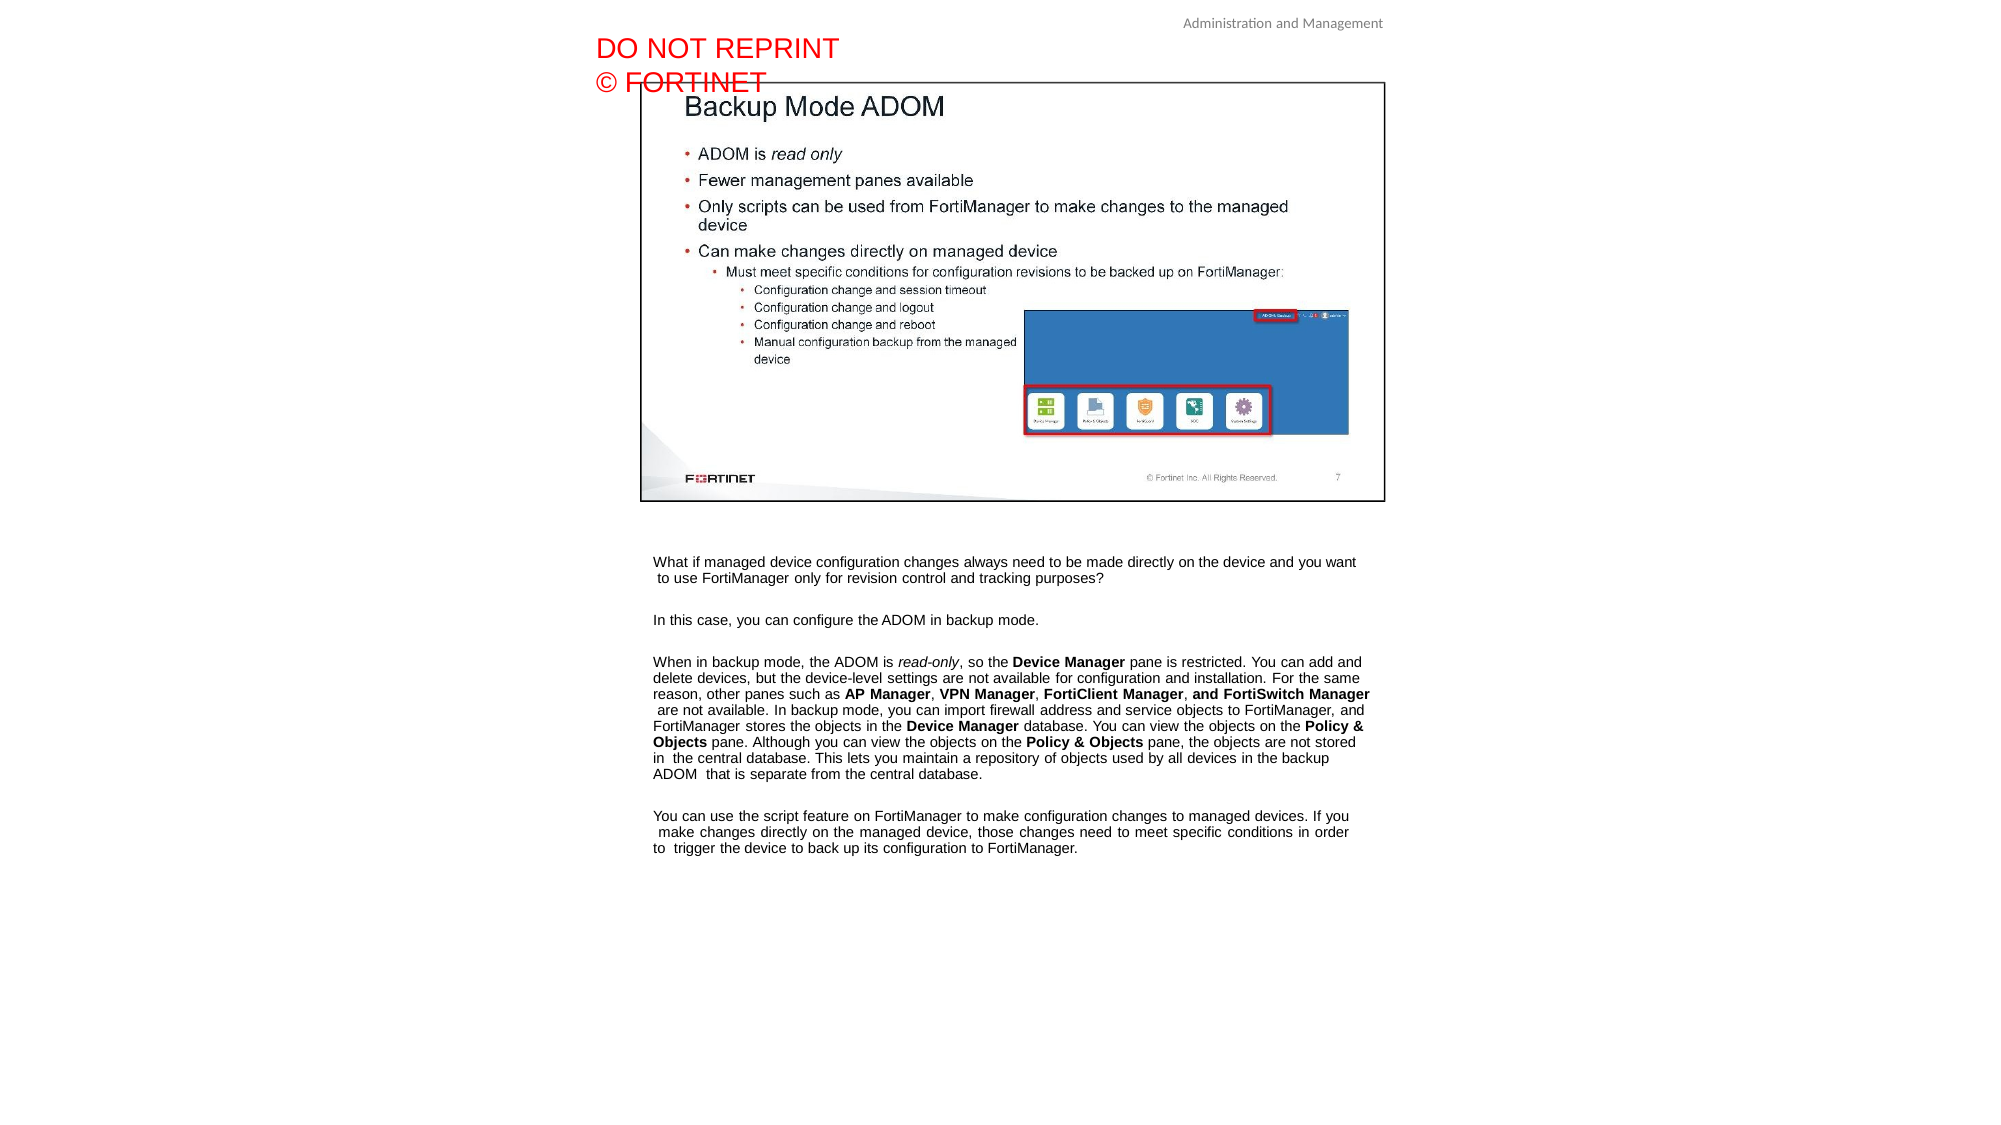

Administration and Management
DO NOT REPRINT
© FORTINET
What if managed device configuration changes always need to be made directly on the device and you want to use FortiManager only for revision control and tracking purposes?
In this case, you can configure the ADOM in backup mode.
When in backup mode, the ADOM is read-only, so the Device Manager pane is restricted. You can add and delete devices, but the device-level settings are not available for configuration and installation. For the same reason, other panes such as AP Manager, VPN Manager, FortiClient Manager, and FortiSwitch Manager are not available. In backup mode, you can import firewall address and service objects to FortiManager, and FortiManager stores the objects in the Device Manager database. You can view the objects on the Policy & Objects pane. Although you can view the objects on the Policy & Objects pane, the objects are not stored in the central database. This lets you maintain a repository of objects used by all devices in the backup ADOM that is separate from the central database.
You can use the script feature on FortiManager to make configuration changes to managed devices. If you make changes directly on the managed device, those changes need to meet specific conditions in order to trigger the device to back up its configuration to FortiManager.
FortiManager 6.2 Study Guide
1